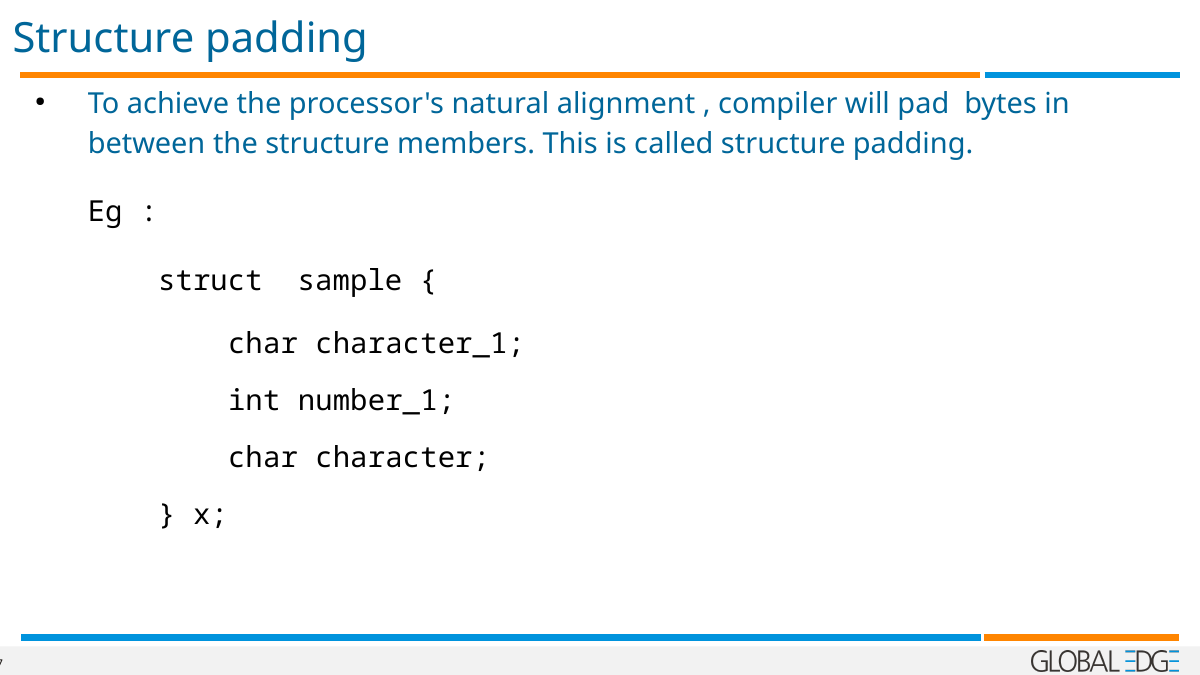

# Structure padding
To achieve the processor's natural alignment , compiler will pad bytes in between the structure members. This is called structure padding.
Eg :
struct sample {
char character_1;
int number_1;
char character;
} x;